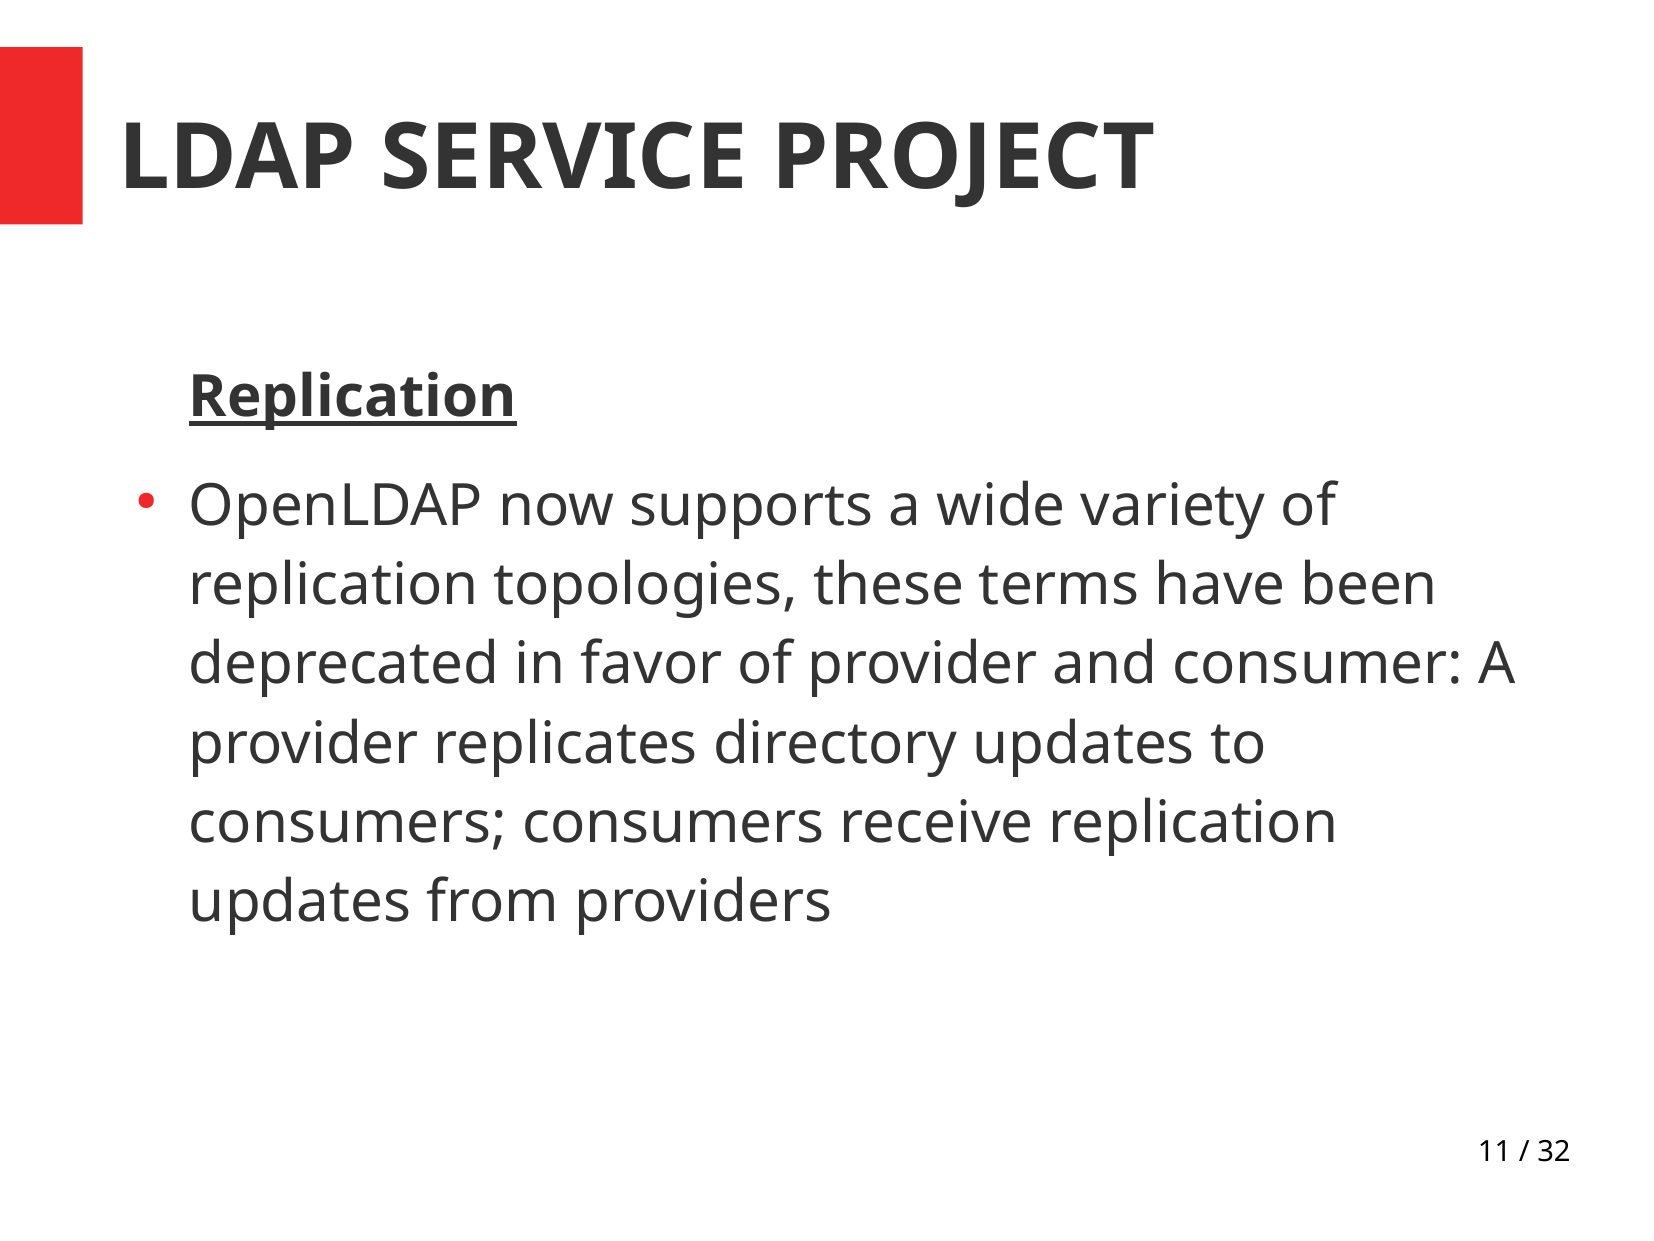

# LDAP SERVICE PROJECT
Replication
OpenLDAP now supports a wide variety of replication topologies, these terms have been deprecated in favor of provider and consumer: A provider replicates directory updates to consumers; consumers receive replication updates from providers
11